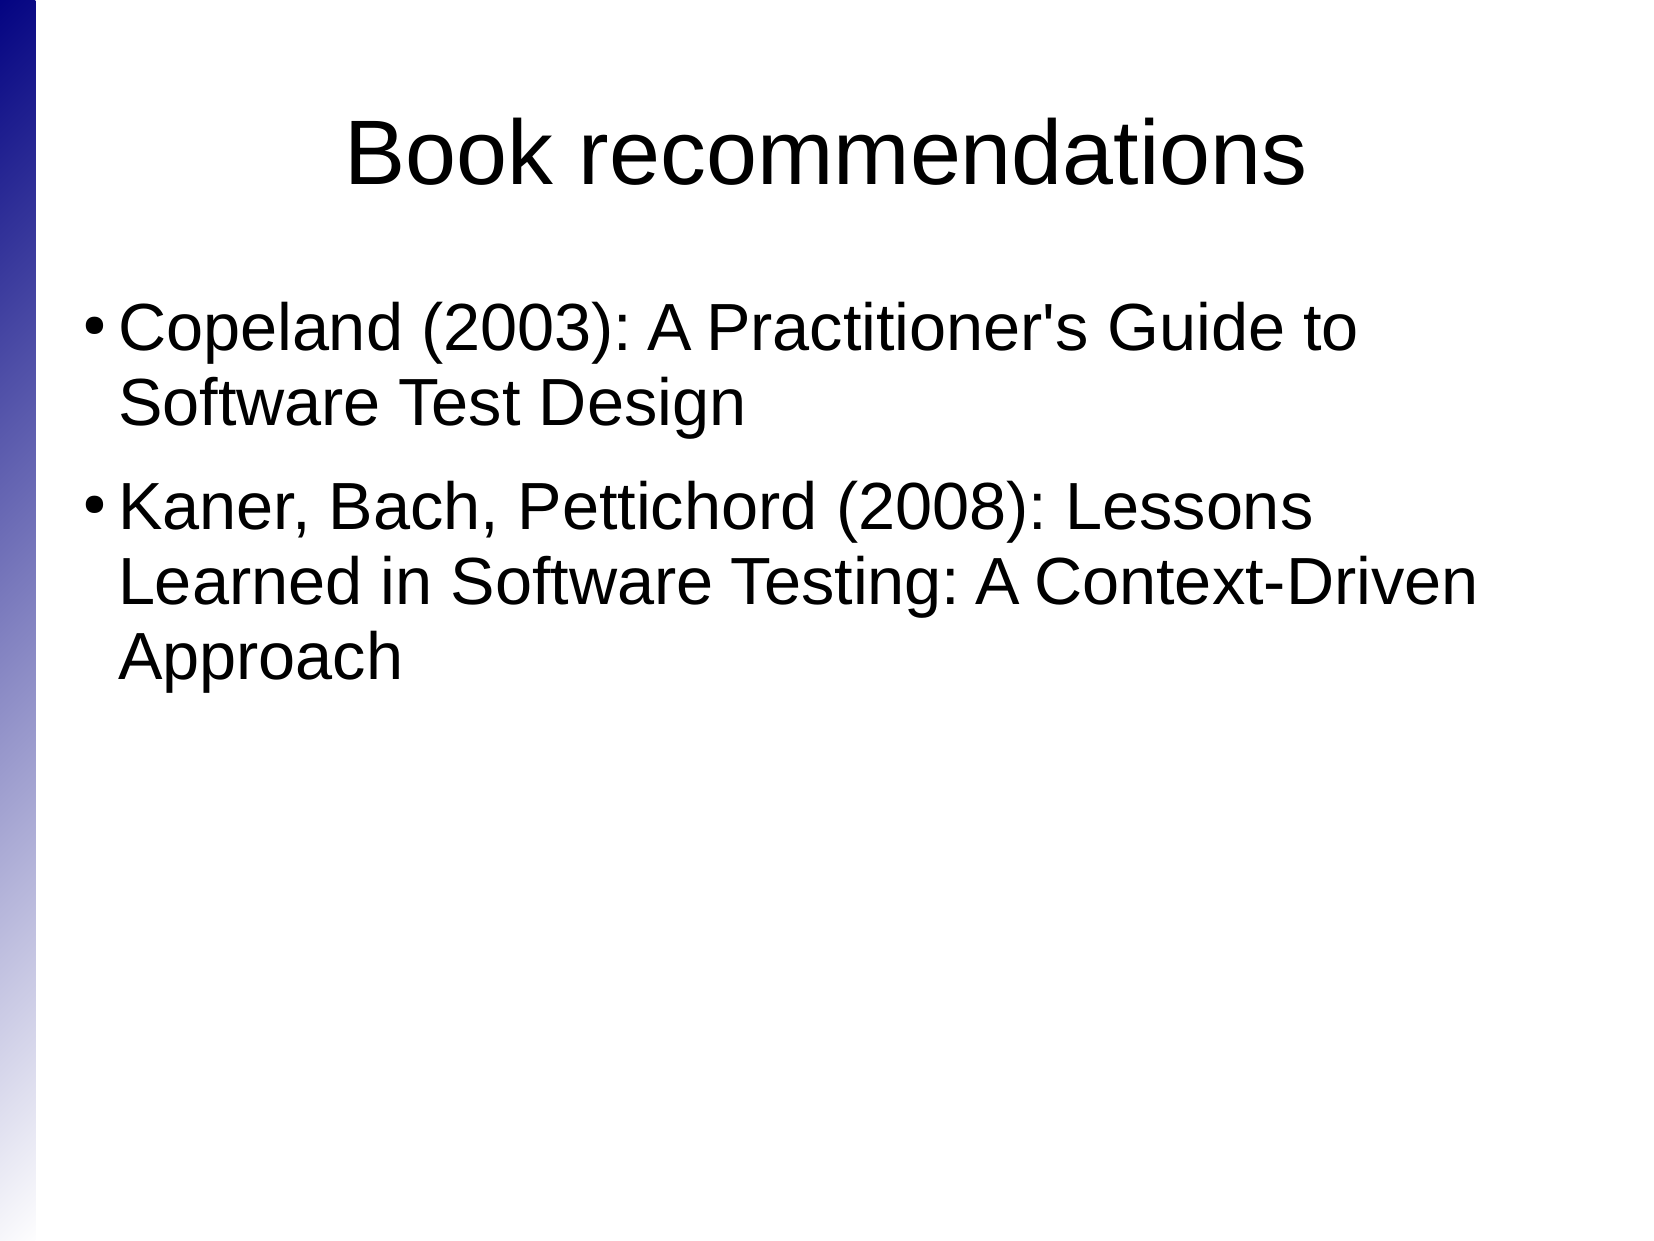

# Book recommendations
Copeland (2003): A Practitioner's Guide to Software Test Design
Kaner, Bach, Pettichord (2008): Lessons Learned in Software Testing: A Context-Driven Approach